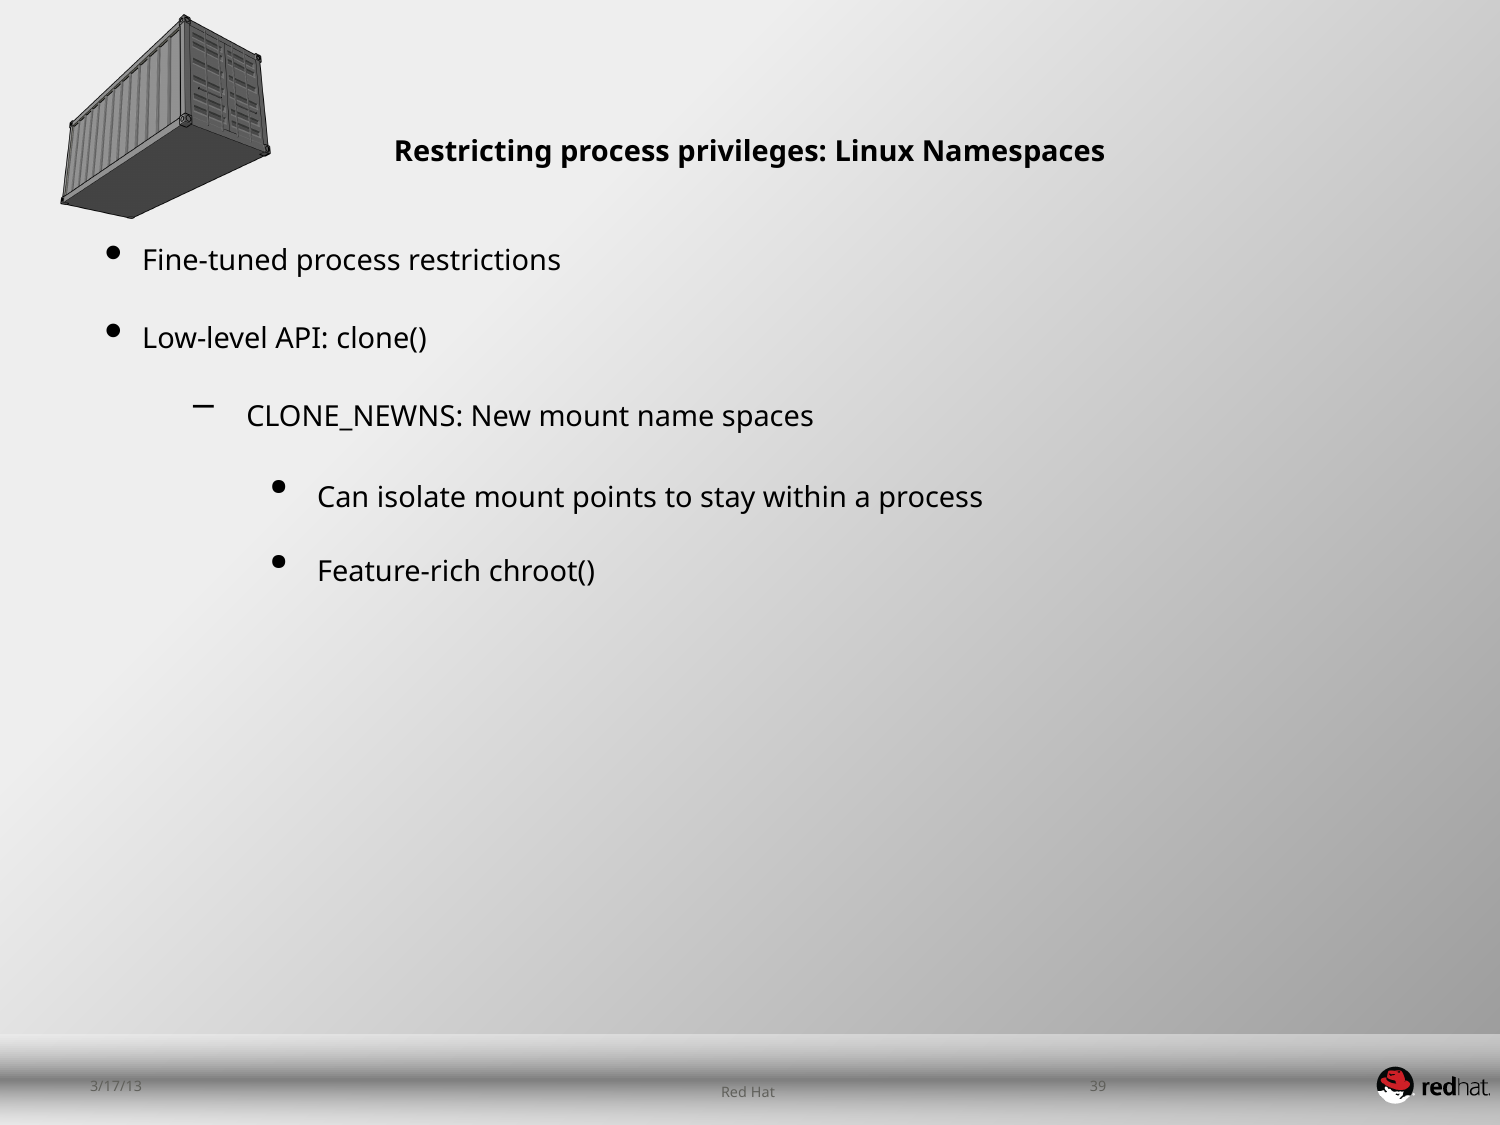

# Restricting process privileges: Linux Namespaces
Fine-tuned process restrictions
Low-level API: clone()
CLONE_NEWNS: New mount name spaces
Can isolate mount points to stay within a process
Feature-rich chroot()
3/17/13
Red Hat